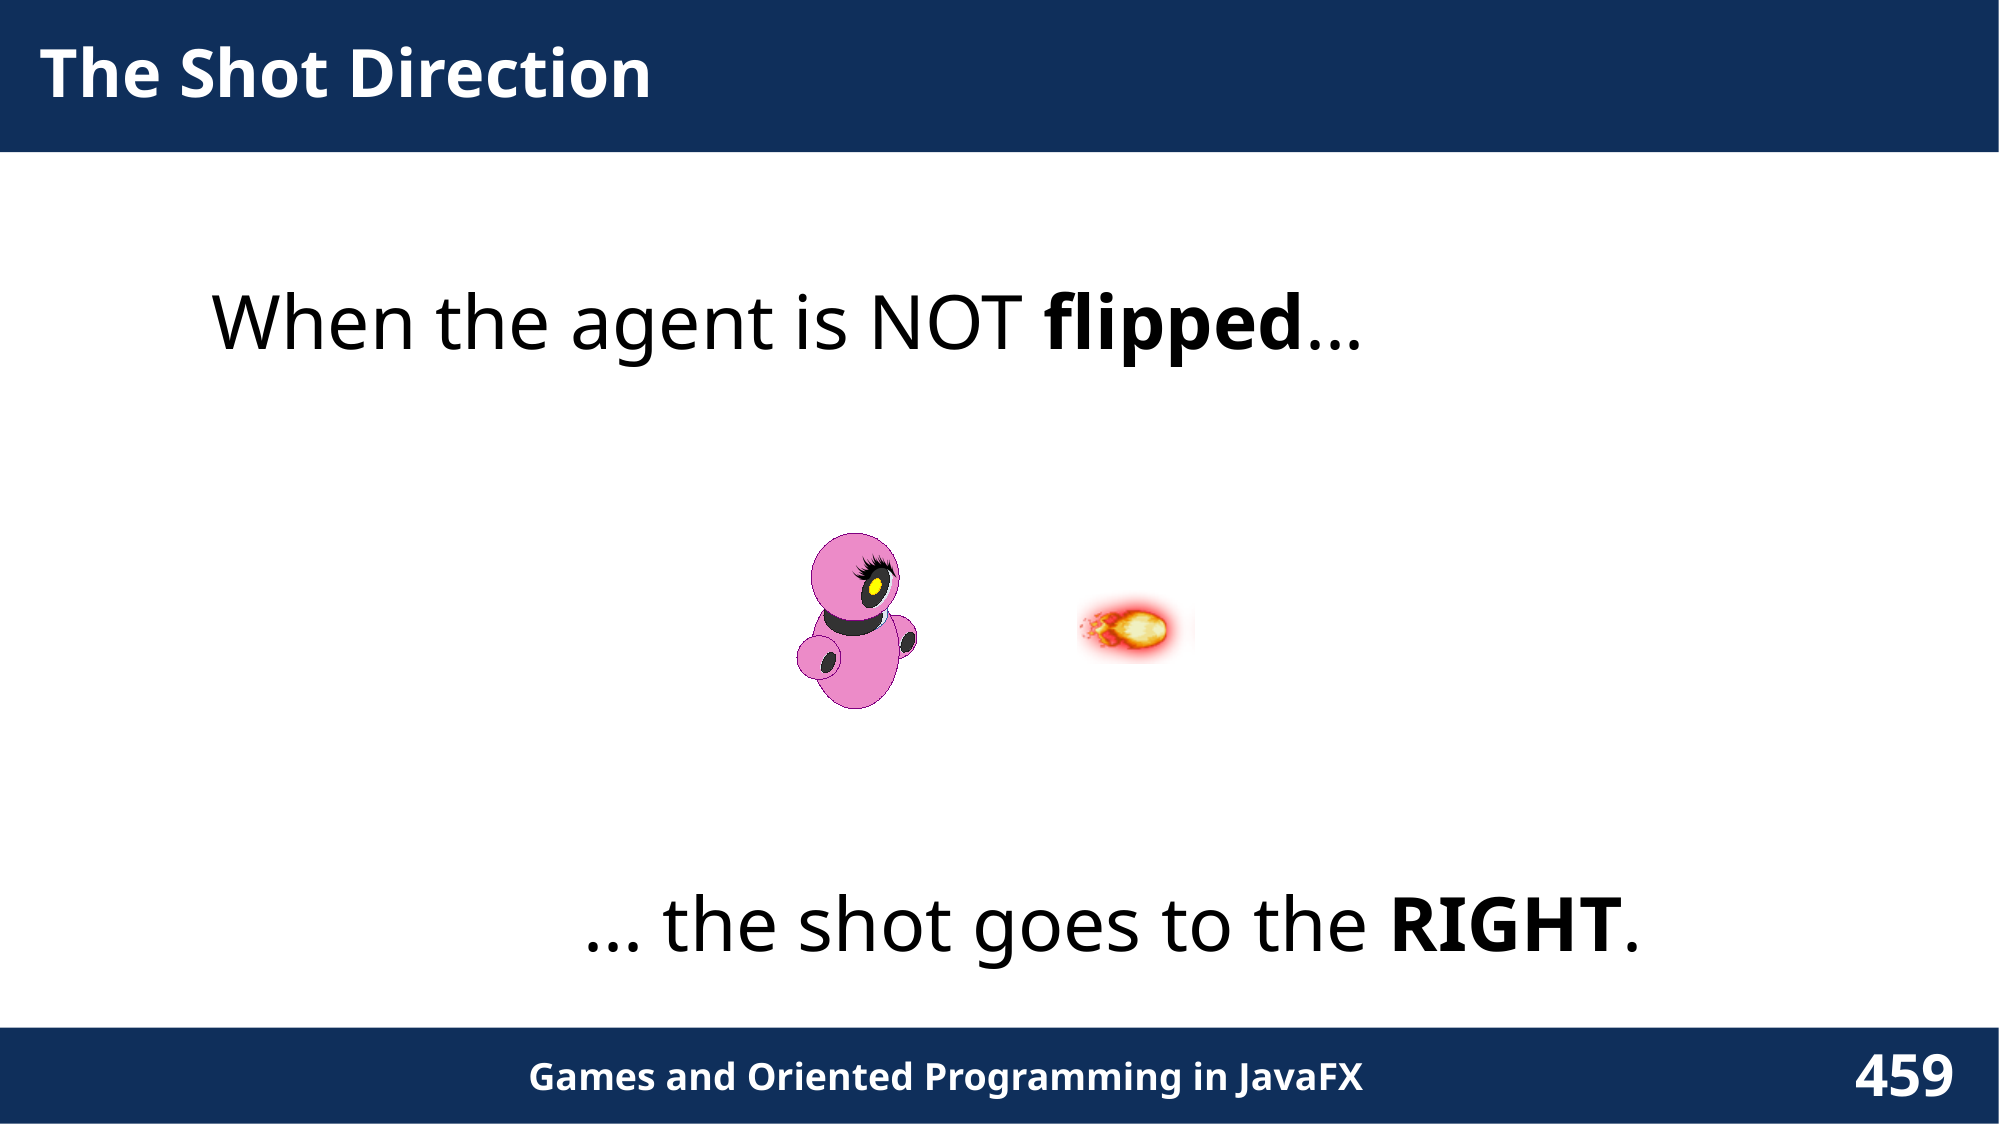

The Shot Direction
When the agent is NOT flipped...
... the shot goes to the RIGHT.